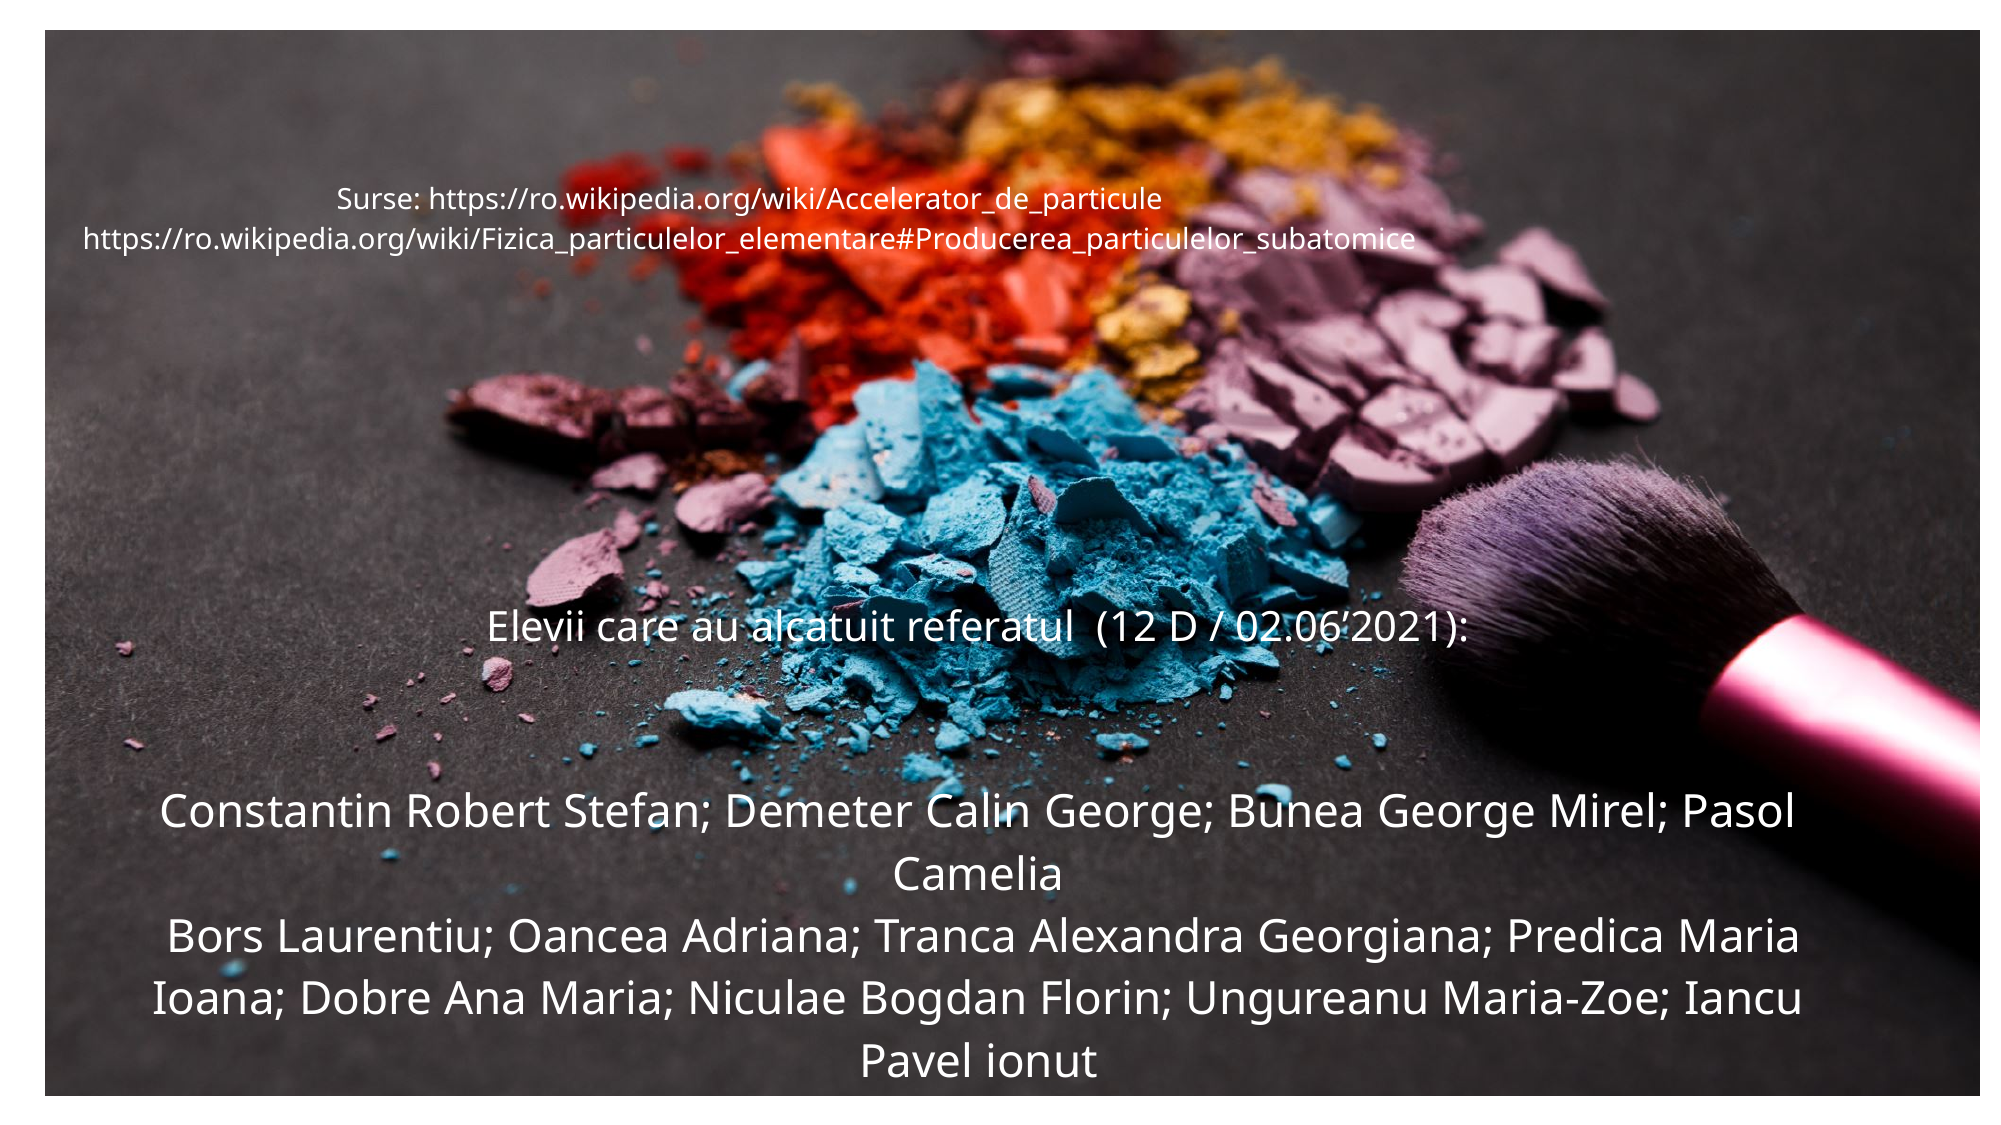

# Surse: https://ro.wikipedia.org/wiki/Accelerator_de_particule https://ro.wikipedia.org/wiki/Fizica_particulelor_elementare#Producerea_particulelor_subatomice
Elevii care au alcatuit referatul (12 D / 02.06’2021):
Constantin Robert Stefan; Demeter Calin George; Bunea George Mirel; Pasol Camelia
 Bors Laurentiu; Oancea Adriana; Tranca Alexandra Georgiana; Predica Maria Ioana; Dobre Ana Maria; Niculae Bogdan Florin; Ungureanu Maria-Zoe; Iancu Pavel ionut